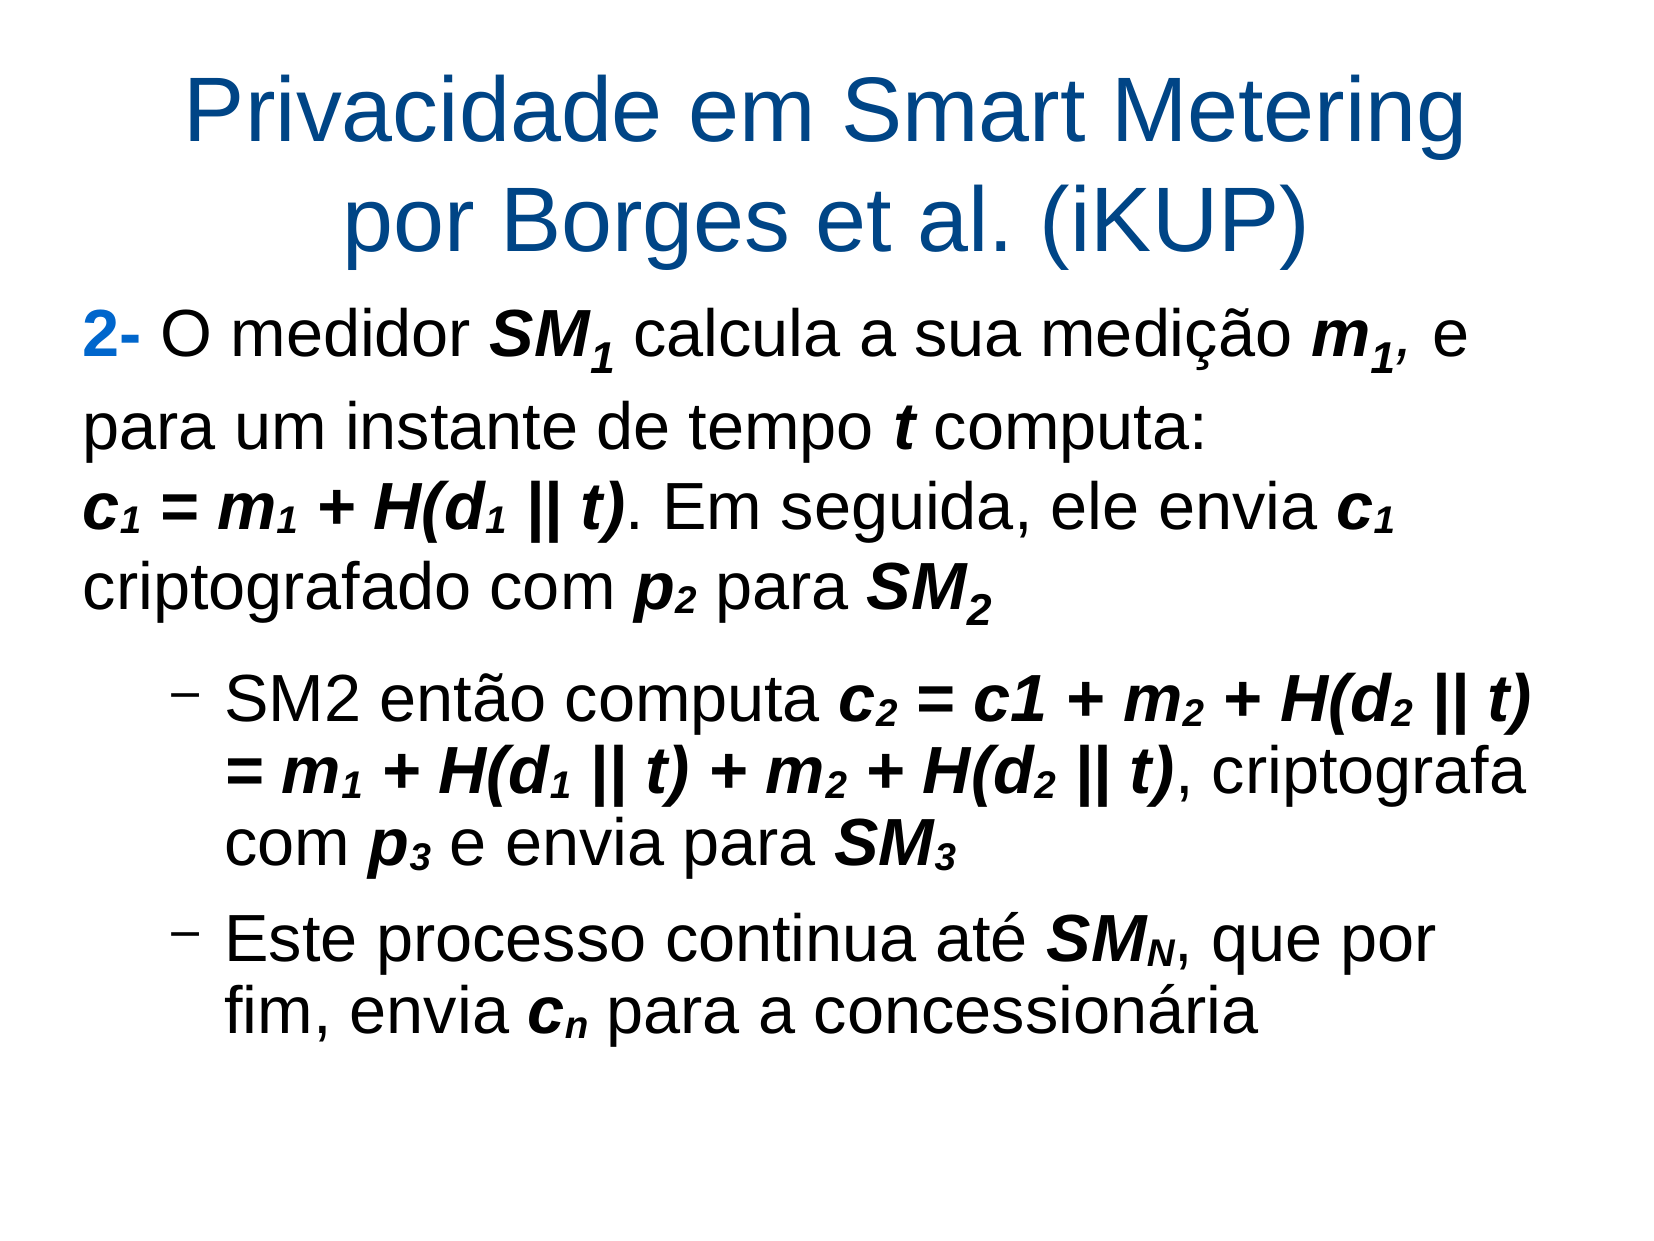

# Privacidade em Smart Metering por Borges et al. (iKUP)
2- O medidor SM1 calcula a sua medição m1, e para um instante de tempo t computa:
c1 = m1 + H(d1 || t). Em seguida, ele envia c1 criptografado com p2 para SM2
SM2 então computa c2 = c1 + m2 + H(d2 || t) = m1 + H(d1 || t) + m2 + H(d2 || t), criptografa com p3 e envia para SM3
Este processo continua até SMN, que por fim, envia cn para a concessionária